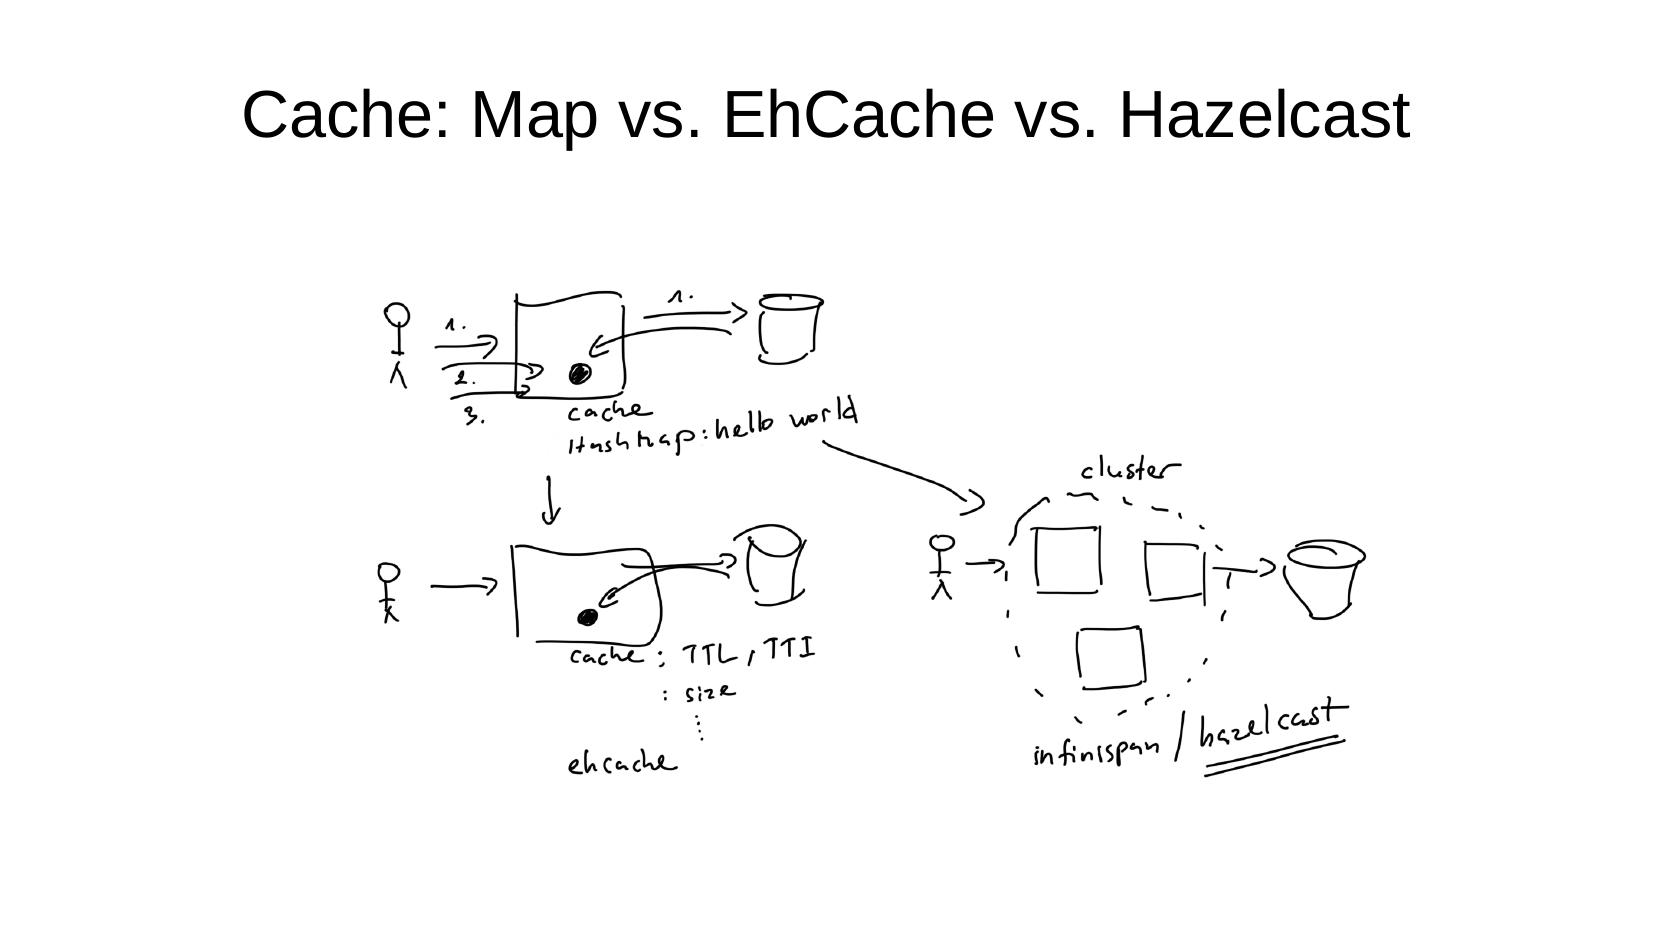

# Cache: Map vs. EhCache vs. Hazelcast